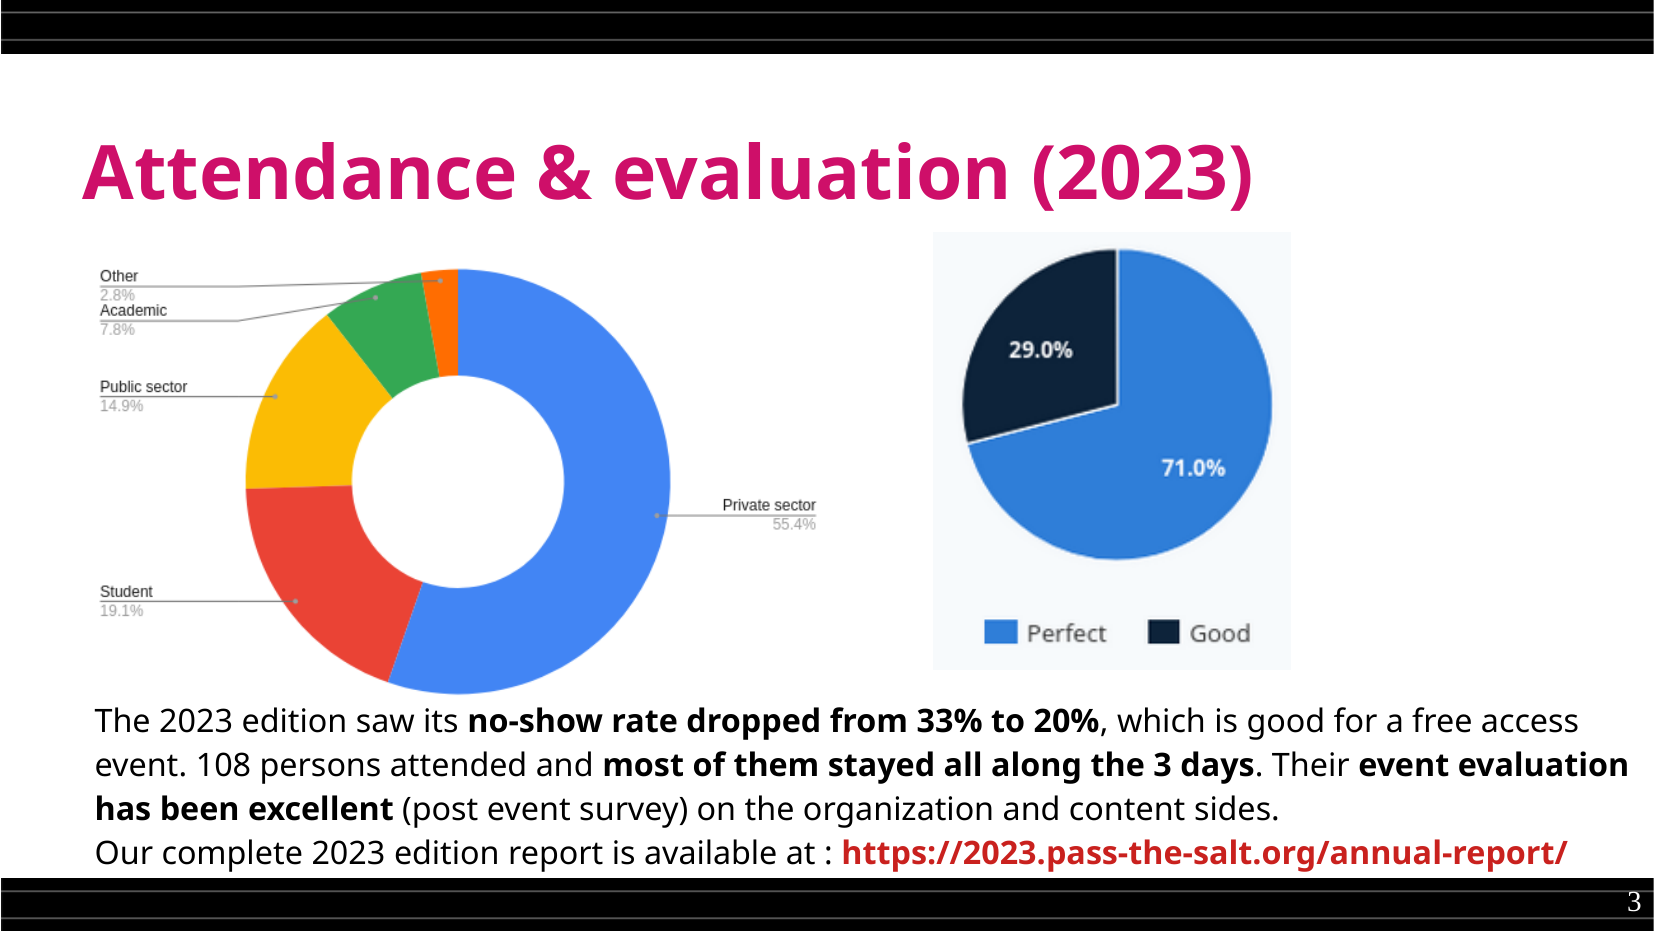

# Attendance & evaluation (2023)
The 2023 edition saw its no-show rate dropped from 33% to 20%, which is good for a free access event. 108 persons attended and most of them stayed all along the 3 days. Their event evaluation has been excellent (post event survey) on the organization and content sides.
Our complete 2023 edition report is available at : https://2023.pass-the-salt.org/annual-report/